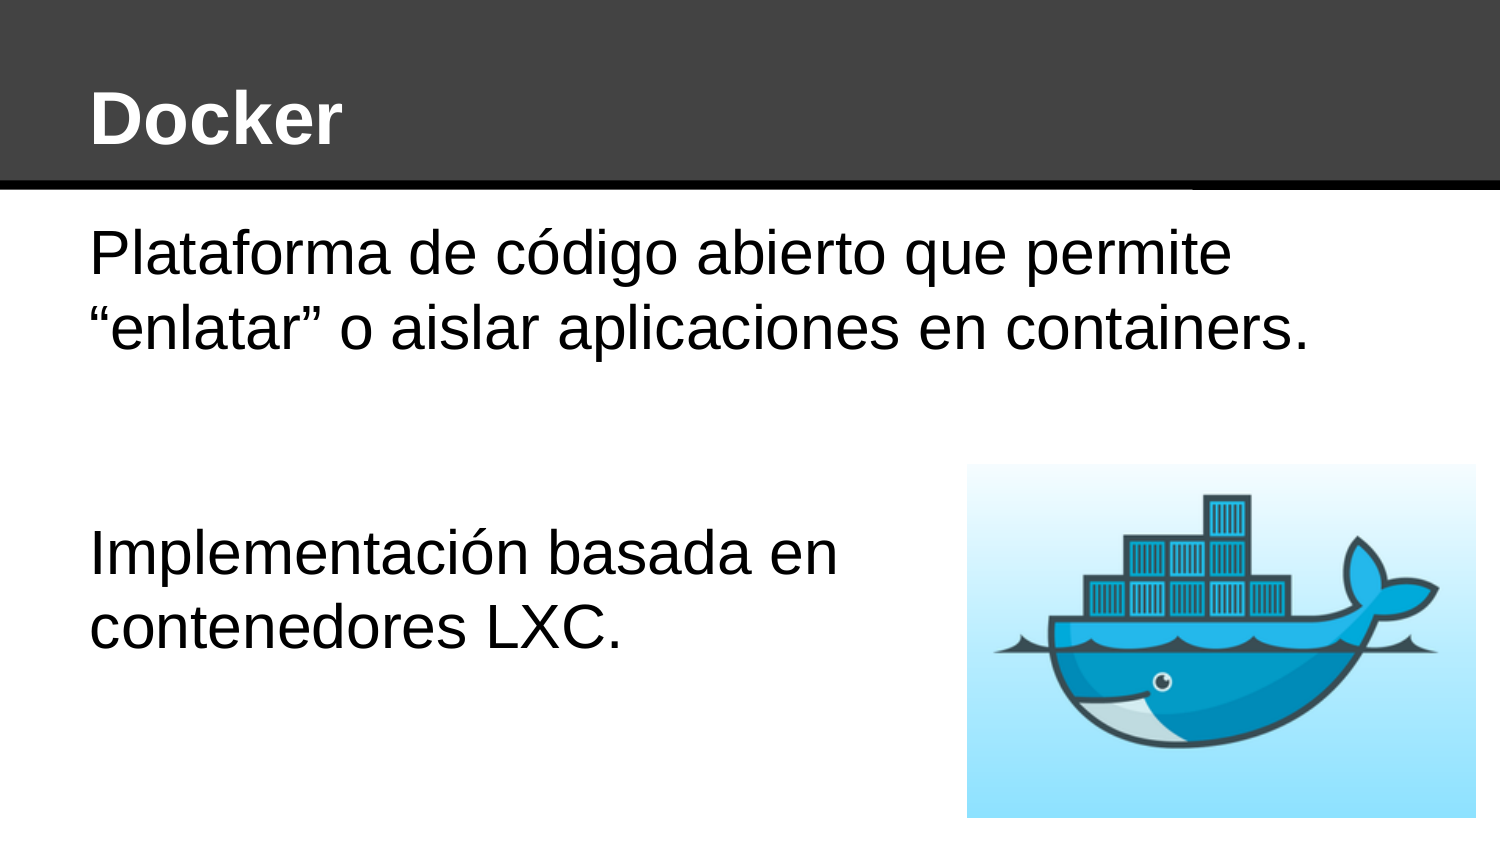

Docker
Plataforma de código abierto que permite
“enlatar” o aislar aplicaciones en containers.
Implementación basada en
contenedores LXC.